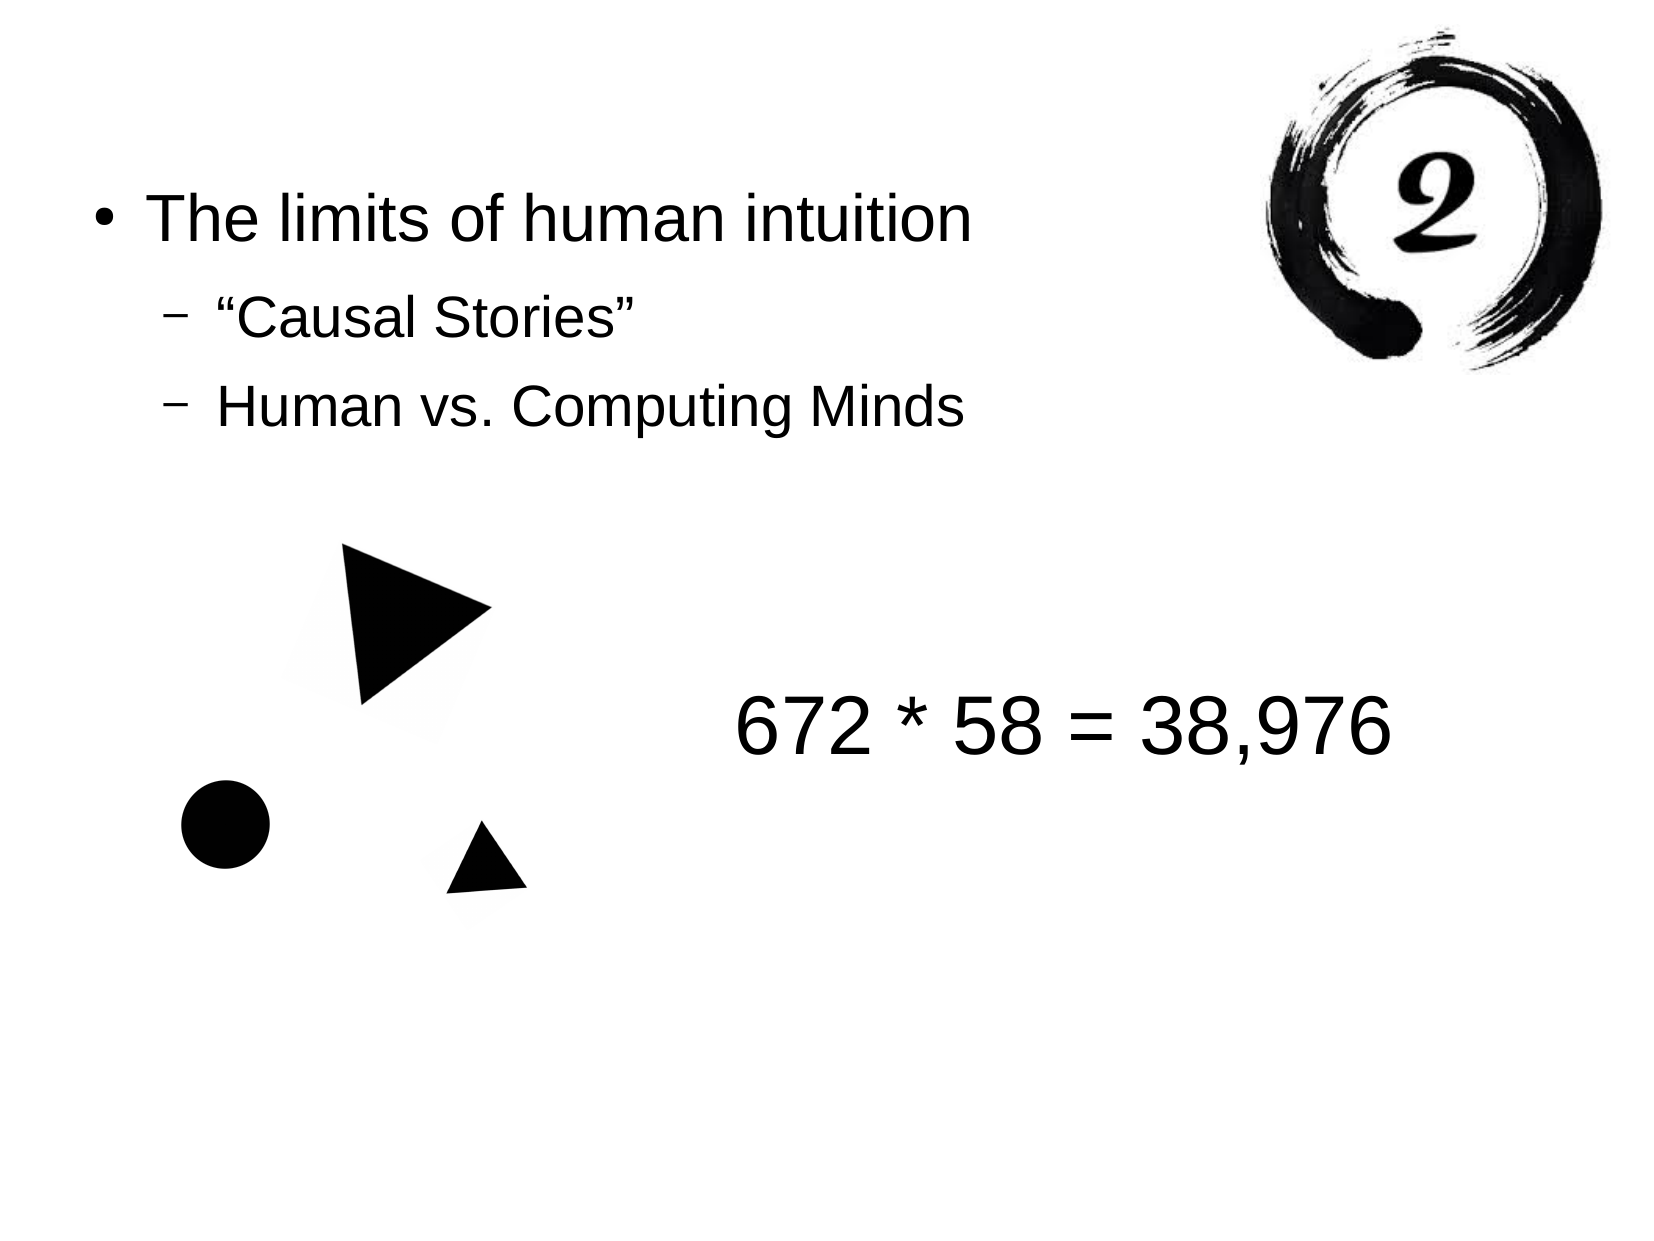

# The limits of human intuition
“Causal Stories”
Human vs. Computing Minds
672 * 58 = 38,976